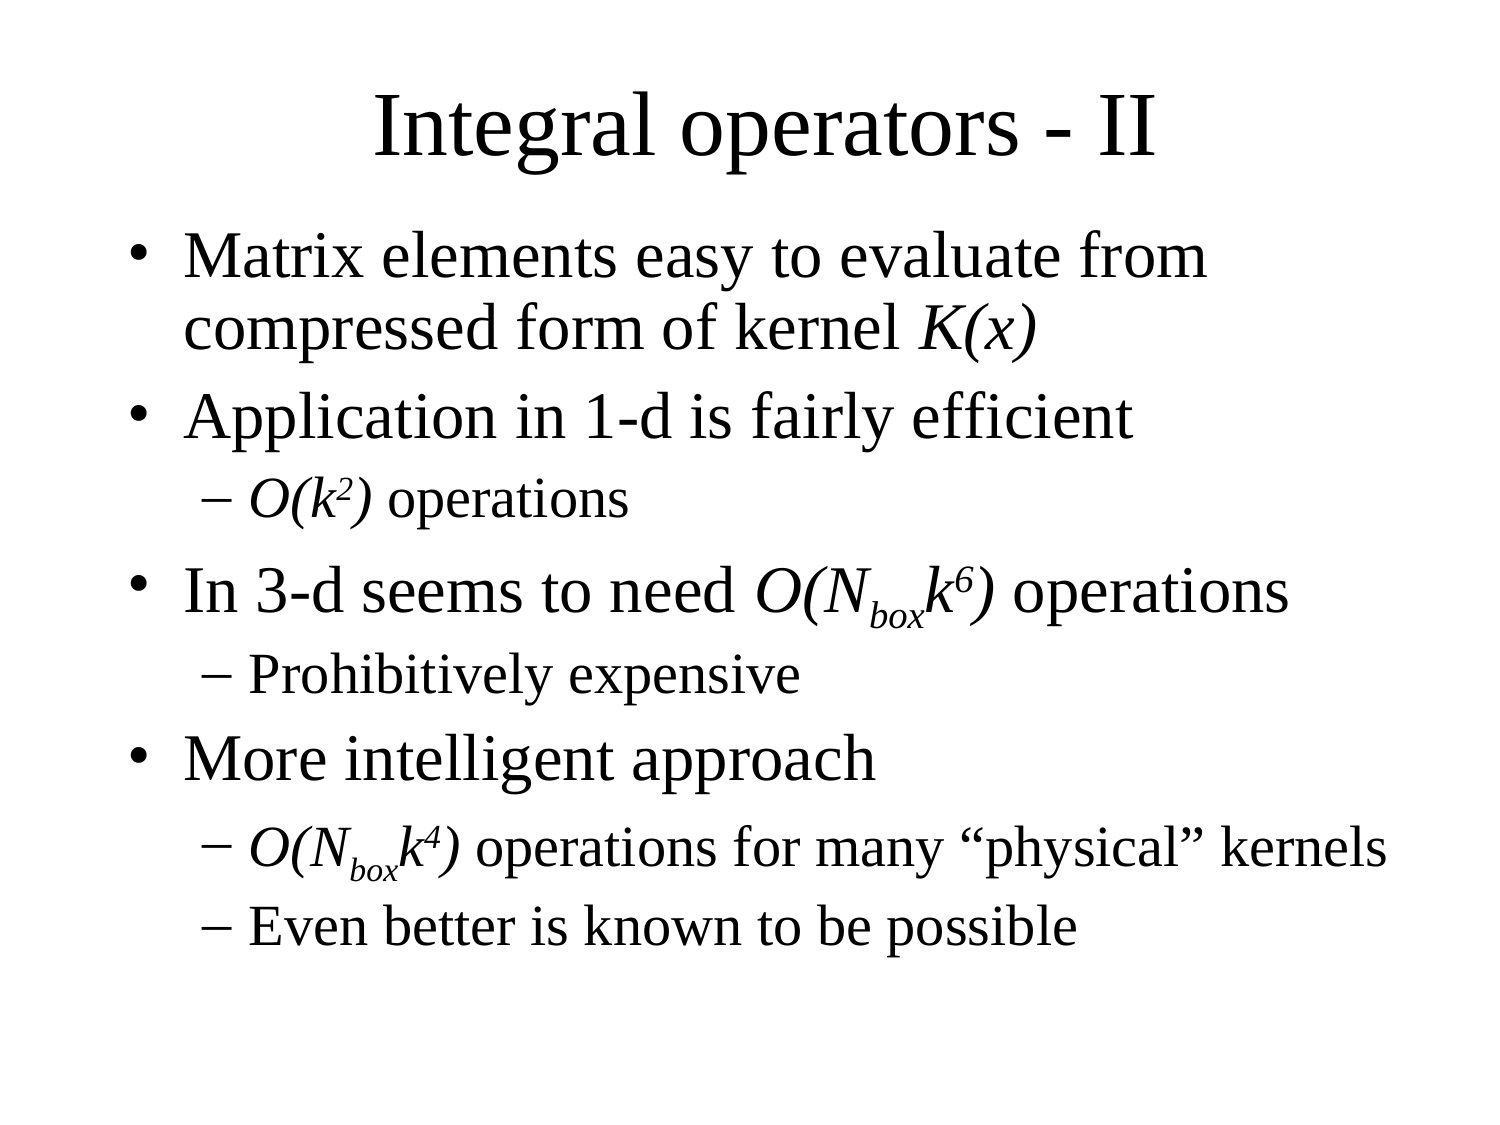

# Integral operators - II
Matrix elements easy to evaluate from compressed form of kernel K(x)
Application in 1-d is fairly efficient
O(k2) operations
In 3-d seems to need O(Nboxk6) operations
Prohibitively expensive
More intelligent approach
O(Nboxk4) operations for many “physical” kernels
Even better is known to be possible